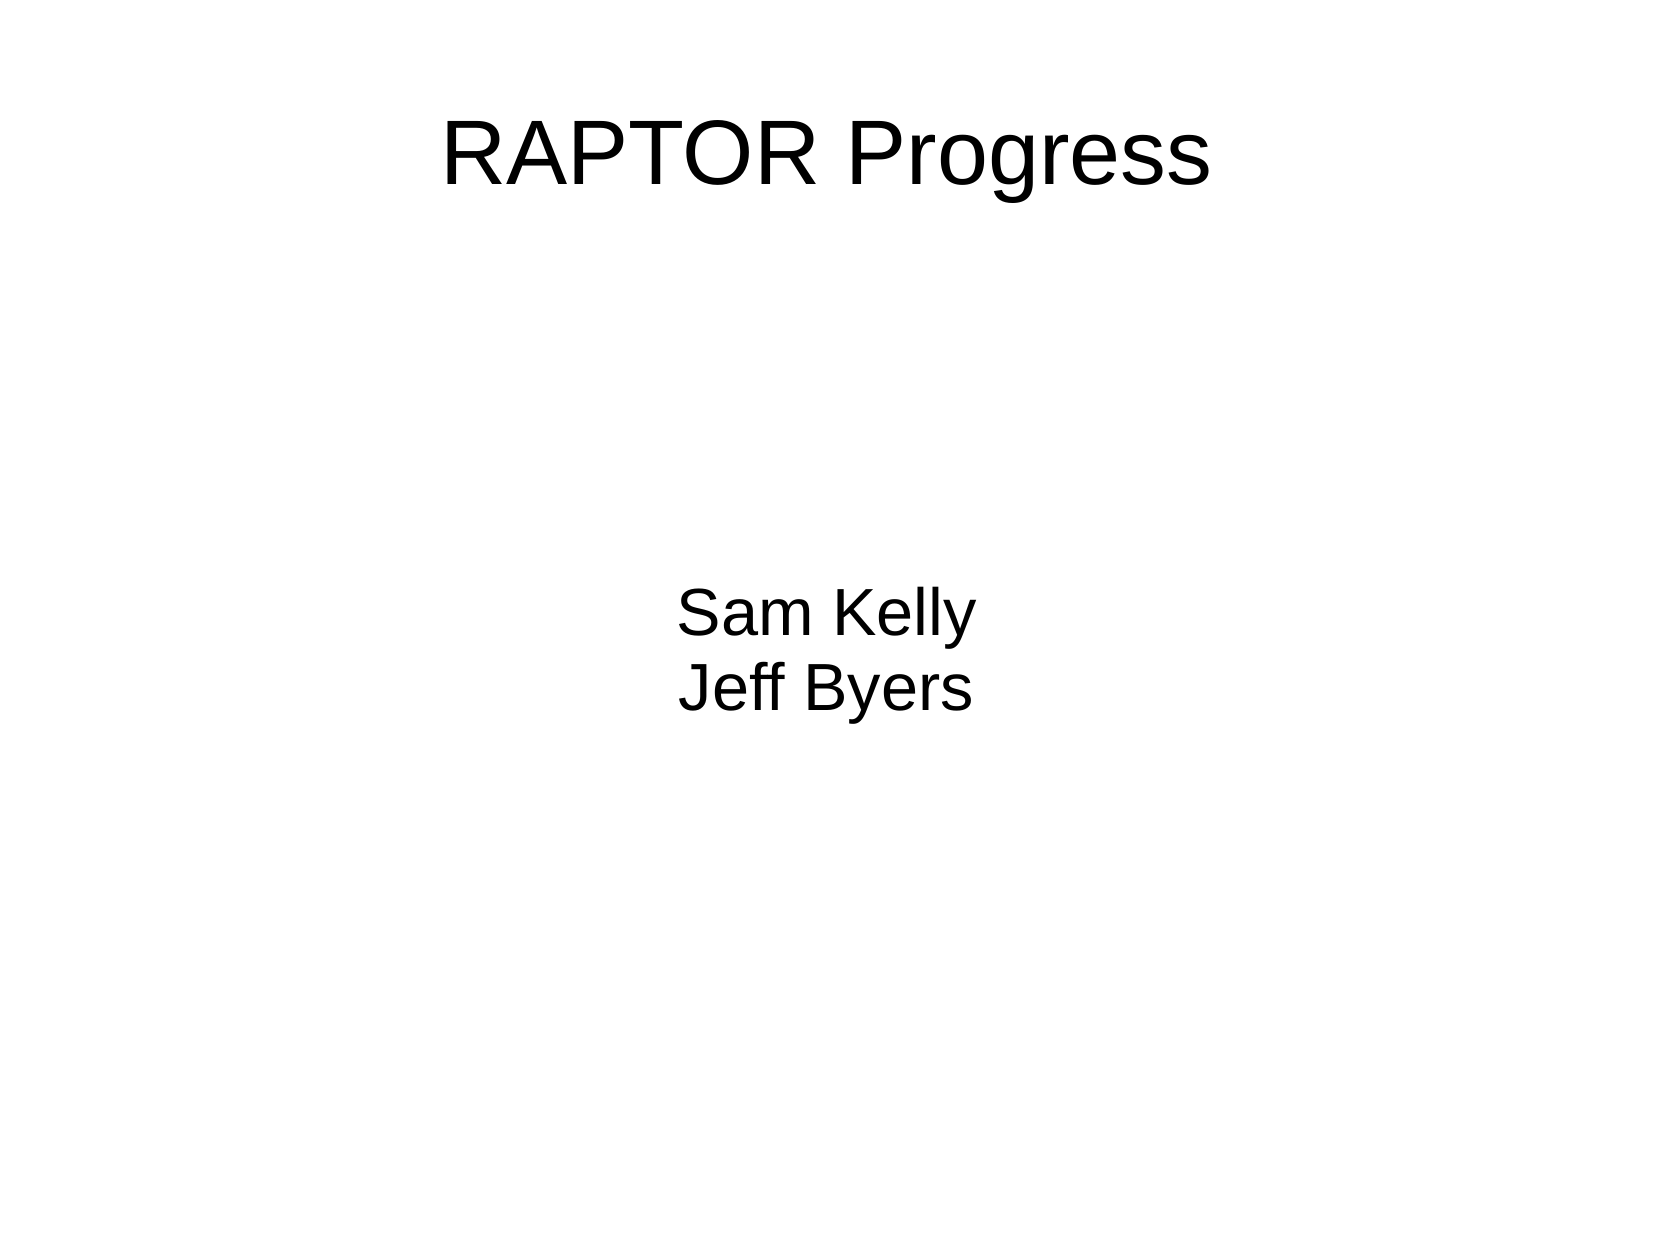

# RAPTOR Progress
Sam Kelly
Jeff Byers